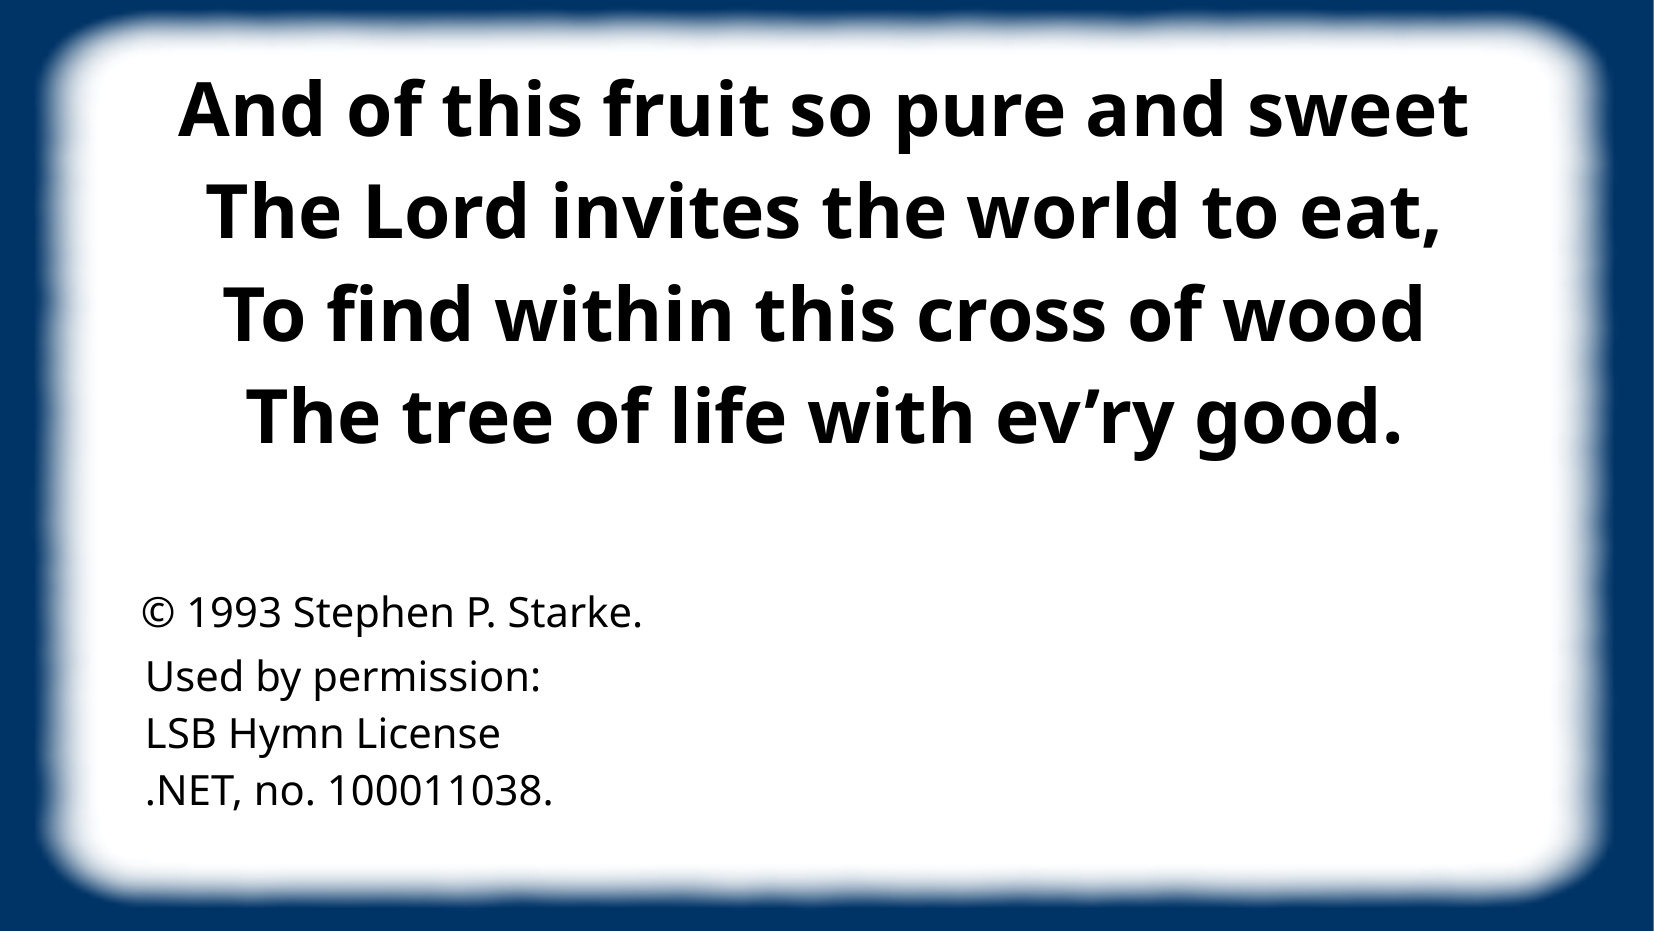

And of this fruit so pure and sweet
The Lord invites the world to eat,
To find within this cross of wood
The tree of life with ev’ry good.
 © 1993 Stephen P. Starke.
 Used by permission:
 LSB Hymn License
 .NET, no. 100011038.